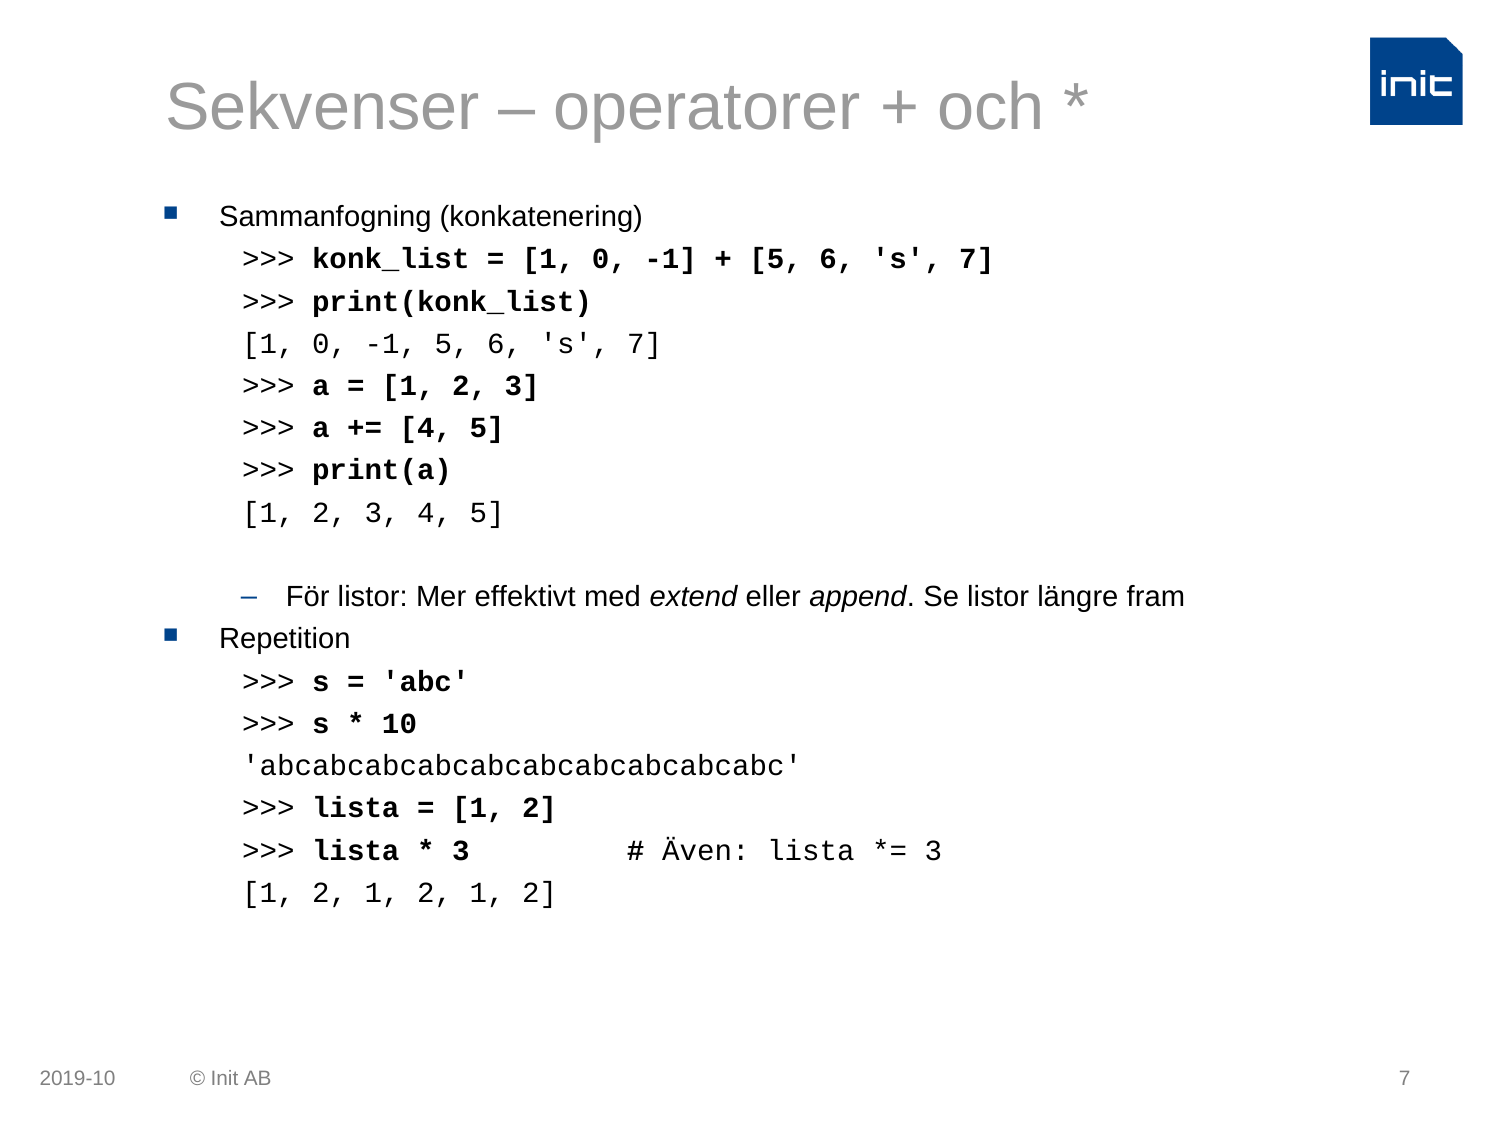

Sekvenser – operatorer + och *
Sammanfogning (konkatenering)
>>> konk_list = [1, 0, -1] + [5, 6, 's', 7]
>>> print(konk_list)
[1, 0, -1, 5, 6, 's', 7]
>>> a = [1, 2, 3]
>>> a += [4, 5]
>>> print(a)
[1, 2, 3, 4, 5]
För listor: Mer effektivt med extend eller append. Se listor längre fram
Repetition
>>> s = 'abc'
>>> s * 10
'abcabcabcabcabcabcabcabcabcabc'
>>> lista = [1, 2]
>>> lista * 3 # Även: lista *= 3
[1, 2, 1, 2, 1, 2]
2019-10
© Init AB